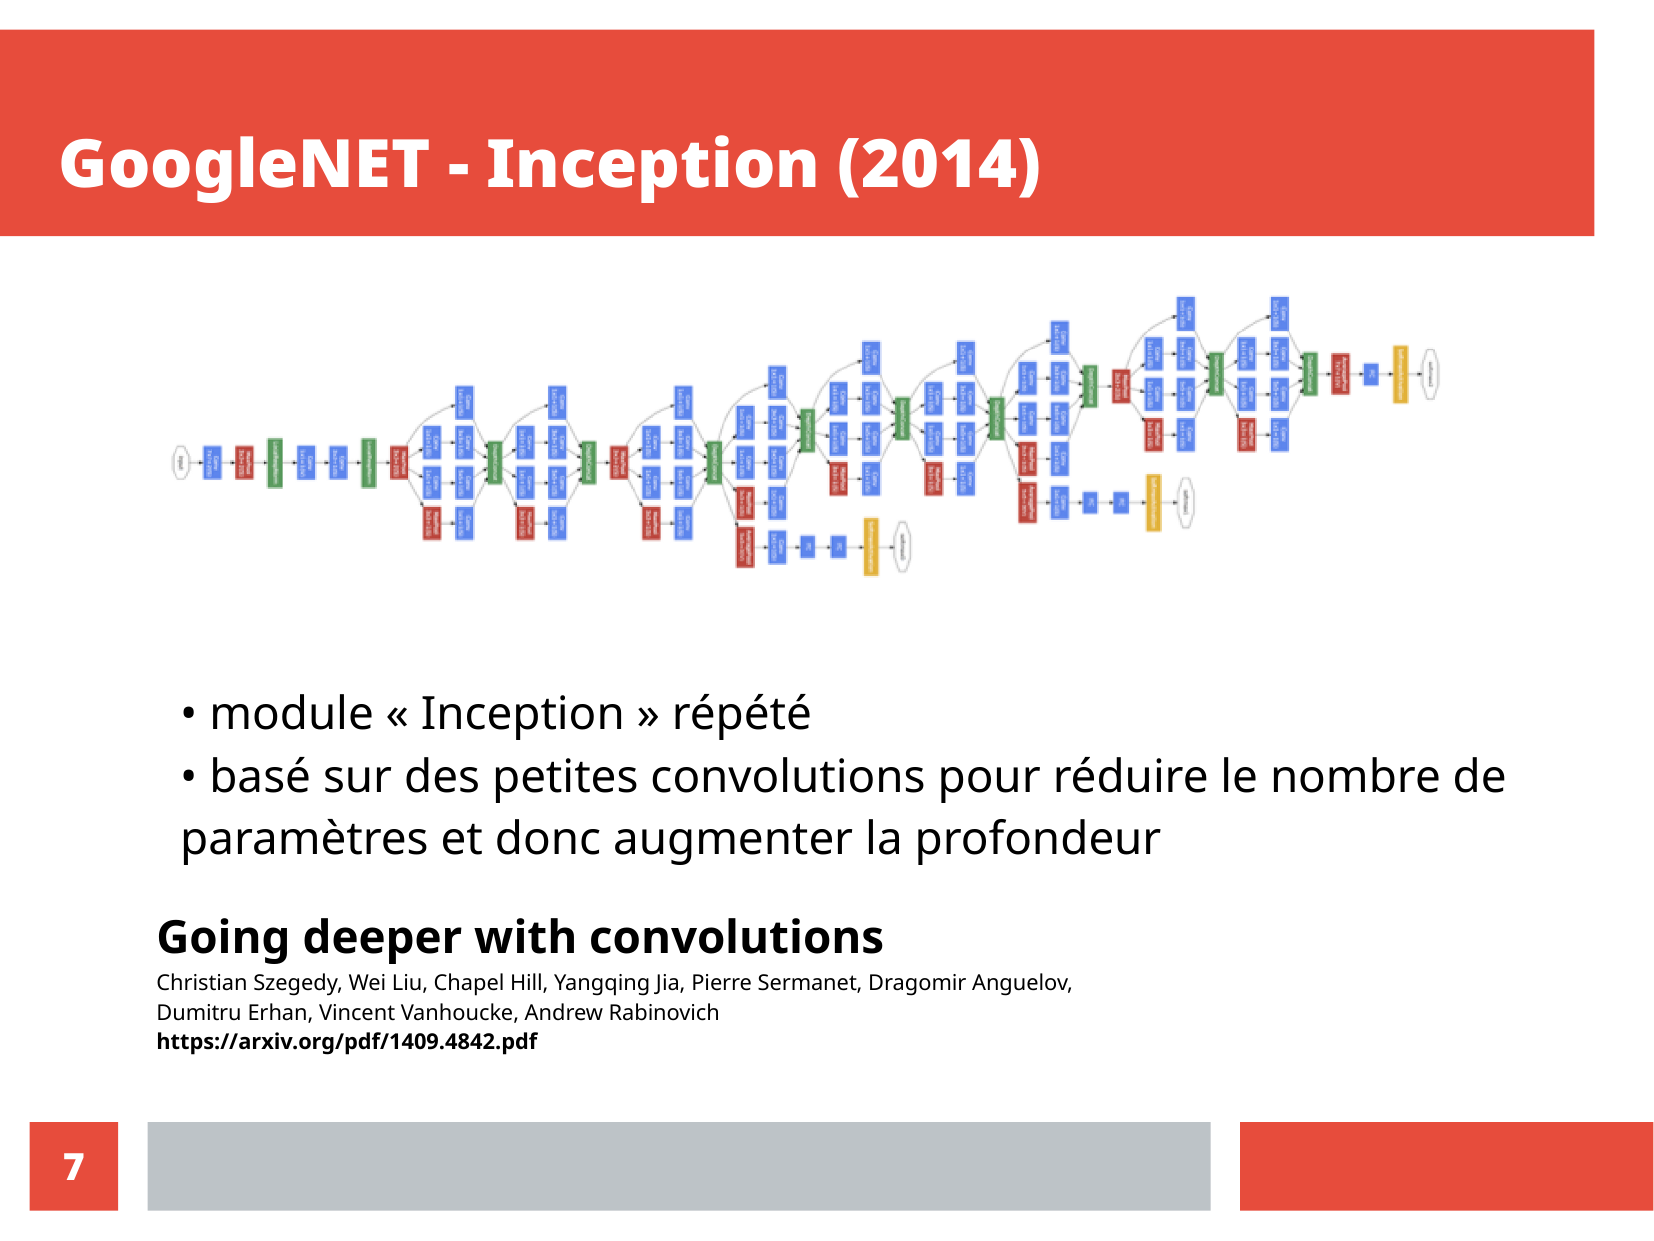

# GoogleNET - Inception (2014)
• module « Inception » répété
• basé sur des petites convolutions pour réduire le nombre de paramètres et donc augmenter la profondeur
Going deeper with convolutions
Christian Szegedy, Wei Liu, Chapel Hill, Yangqing Jia, Pierre Sermanet, Dragomir Anguelov, Dumitru Erhan, Vincent Vanhoucke, Andrew Rabinovich
https://arxiv.org/pdf/1409.4842.pdf
7